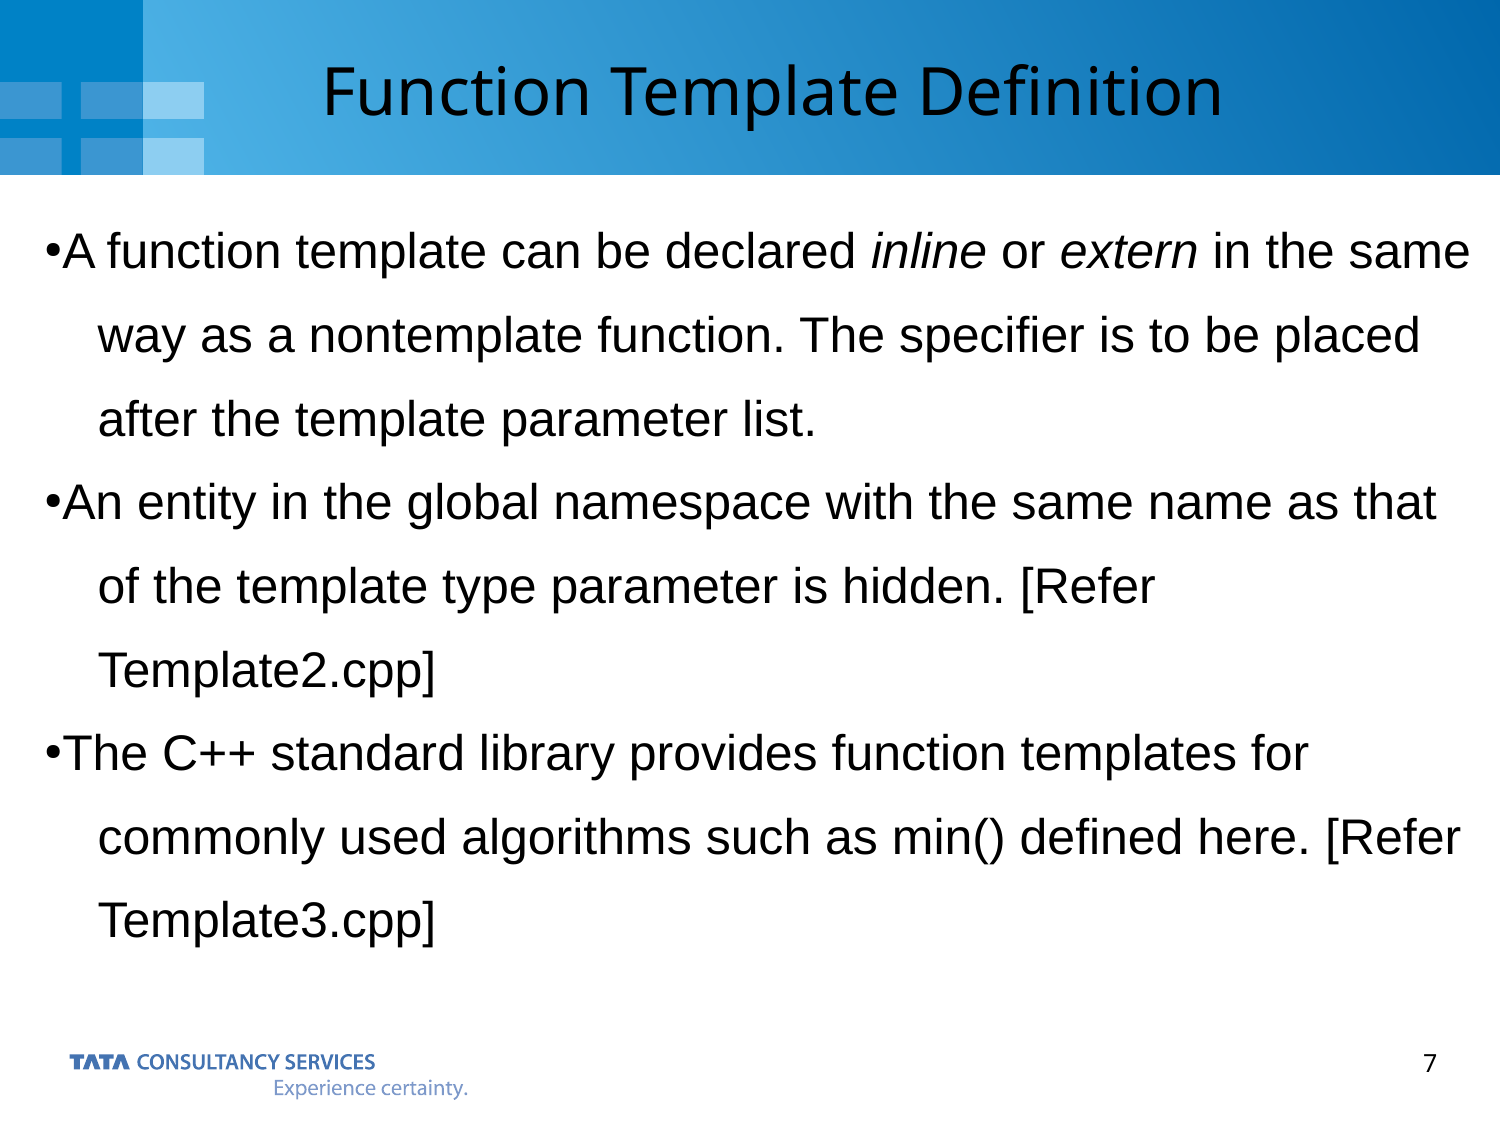

Function Template Definition
A function template can be declared inline or extern in the same way as a nontemplate function. The specifier is to be placed after the template parameter list.
An entity in the global namespace with the same name as that of the template type parameter is hidden. [Refer Template2.cpp]
The C++ standard library provides function templates for commonly used algorithms such as min() defined here. [Refer Template3.cpp]